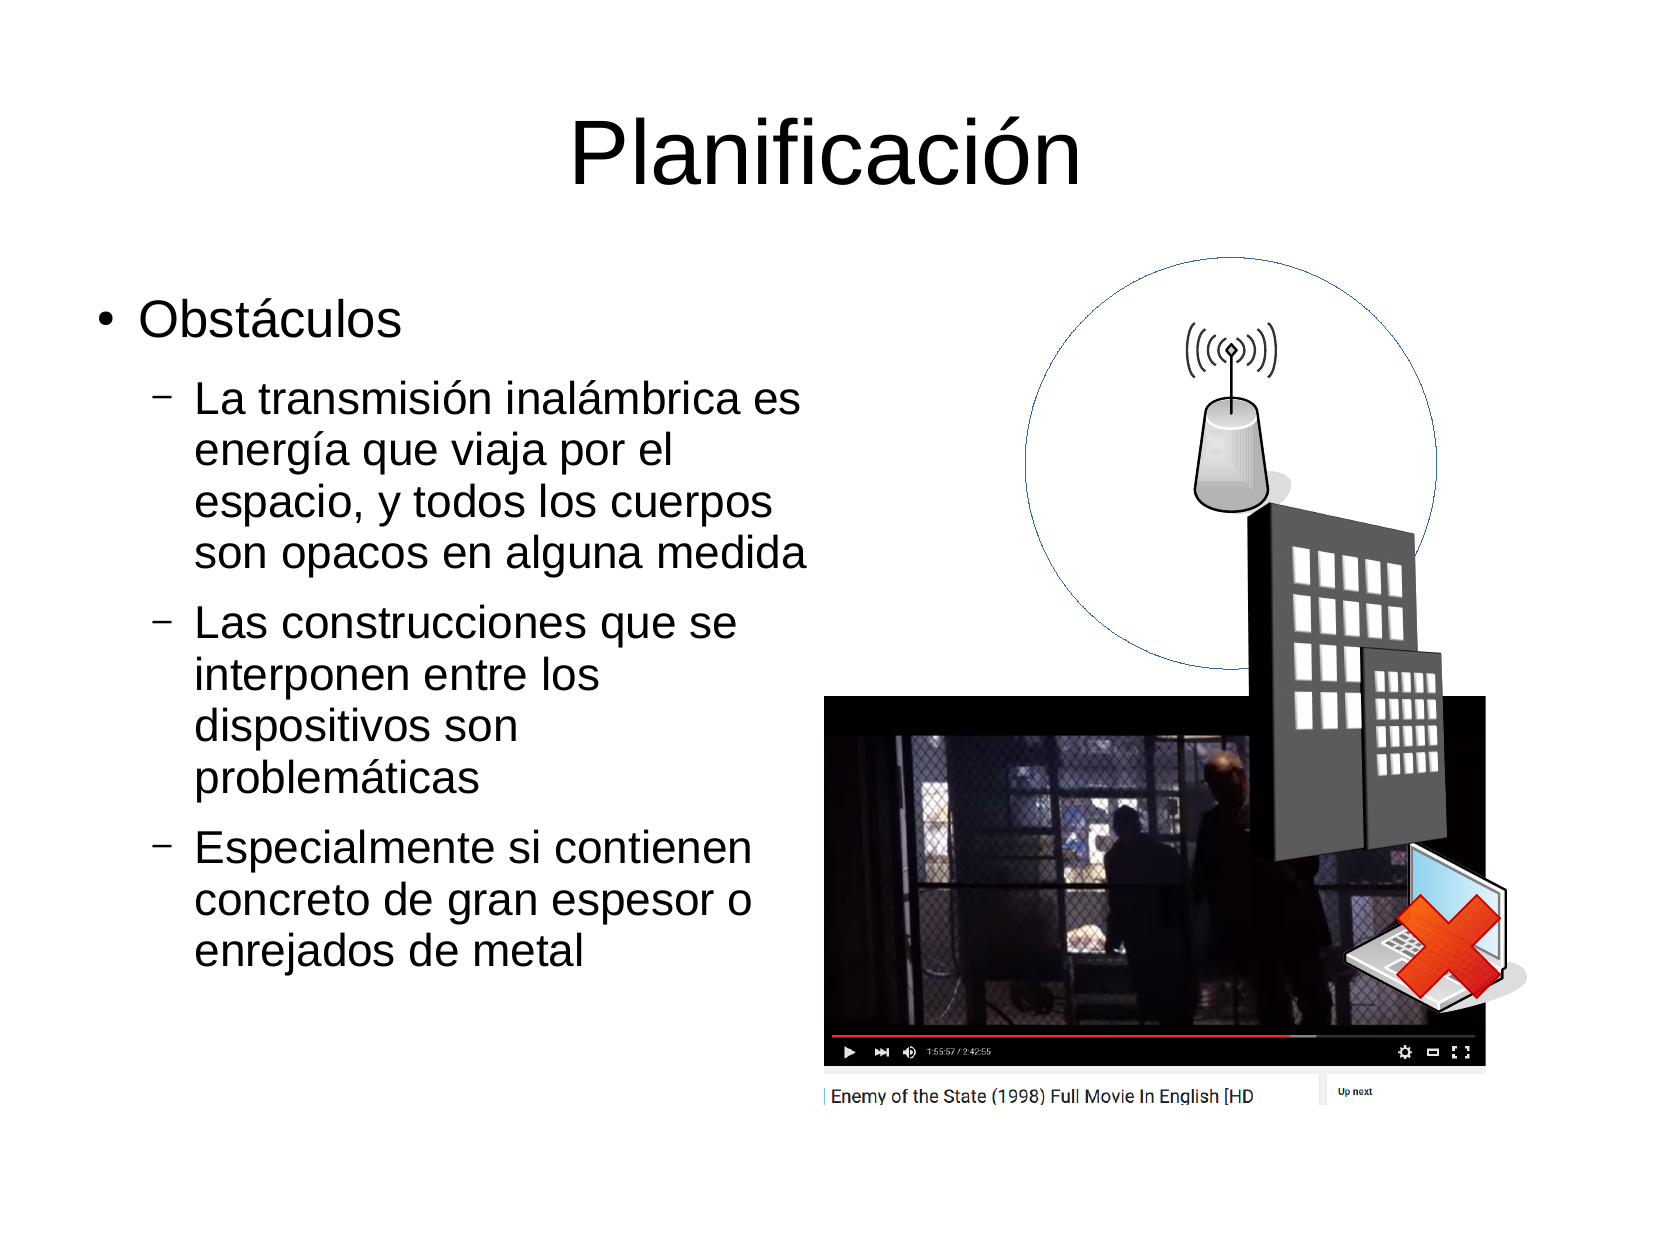

# Planificación
Obstáculos
La transmisión inalámbrica es energía que viaja por el espacio, y todos los cuerpos son opacos en alguna medida
Las construcciones que se interponen entre los dispositivos son problemáticas
Especialmente si contienen concreto de gran espesor o enrejados de metal